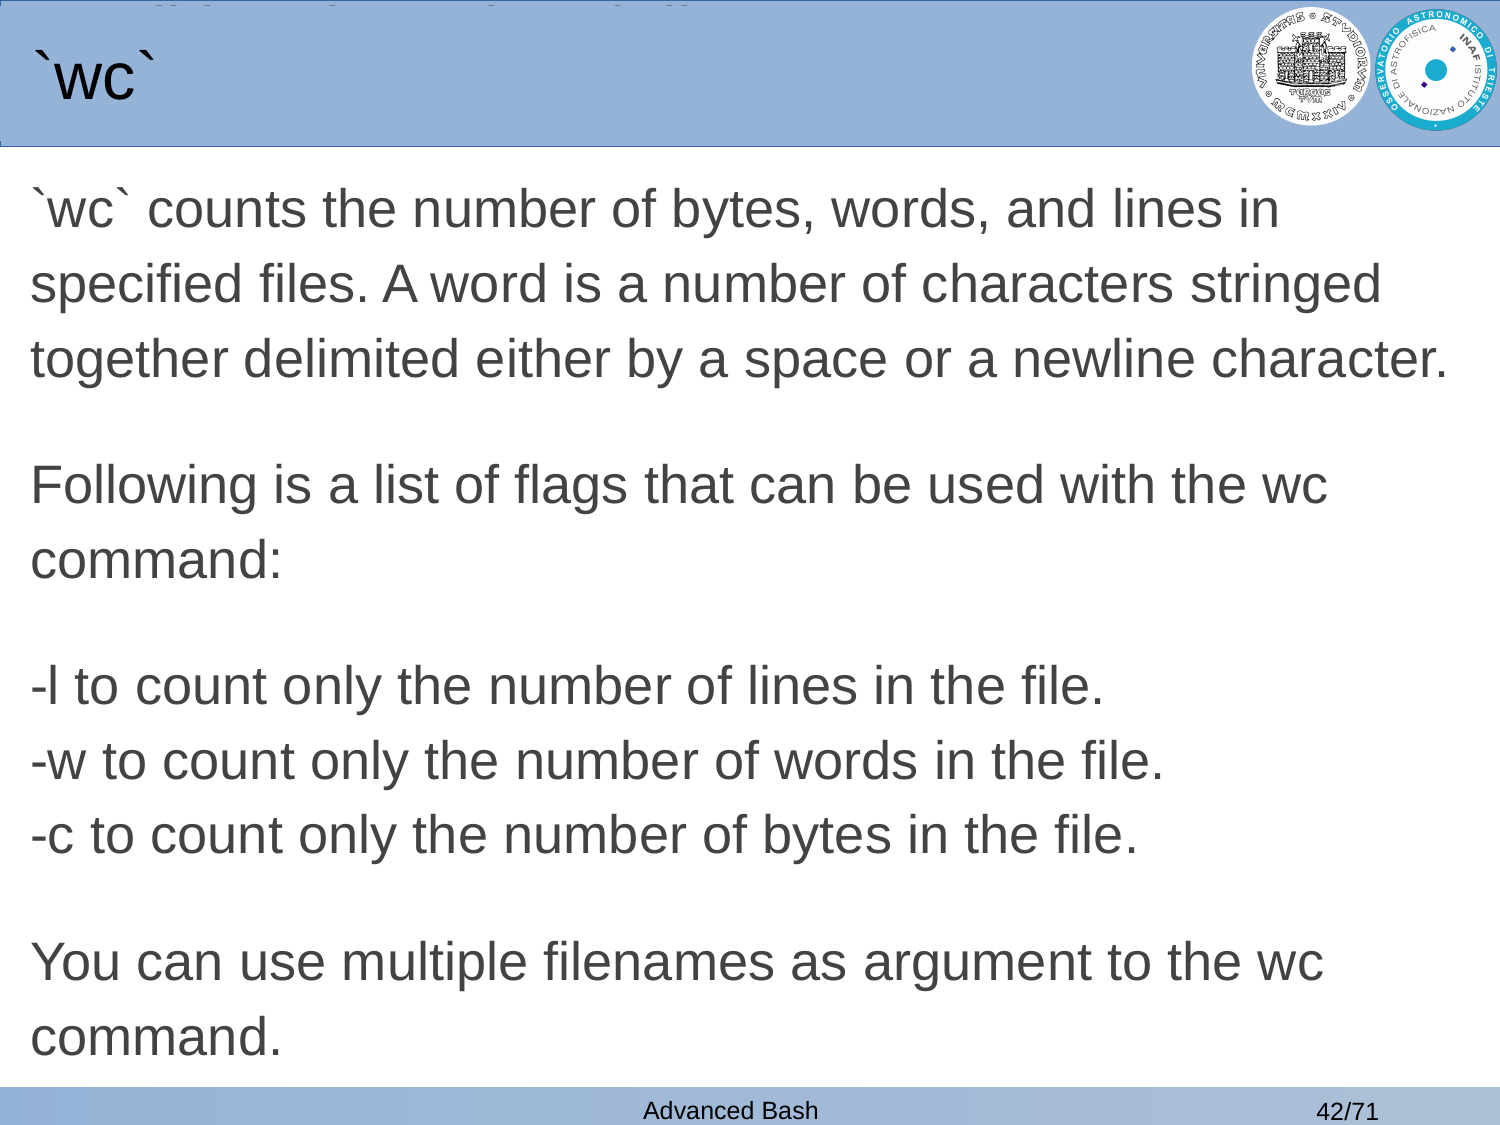

# Traditional service delivery
`wc`
`wc` counts the number of bytes, words, and lines in specified files. A word is a number of characters stringed together delimited either by a space or a newline character.
Following is a list of flags that can be used with the wc command:
-l to count only the number of lines in the file.
-w to count only the number of words in the file.
-c to count only the number of bytes in the file.
You can use multiple filenames as argument to the wc command.